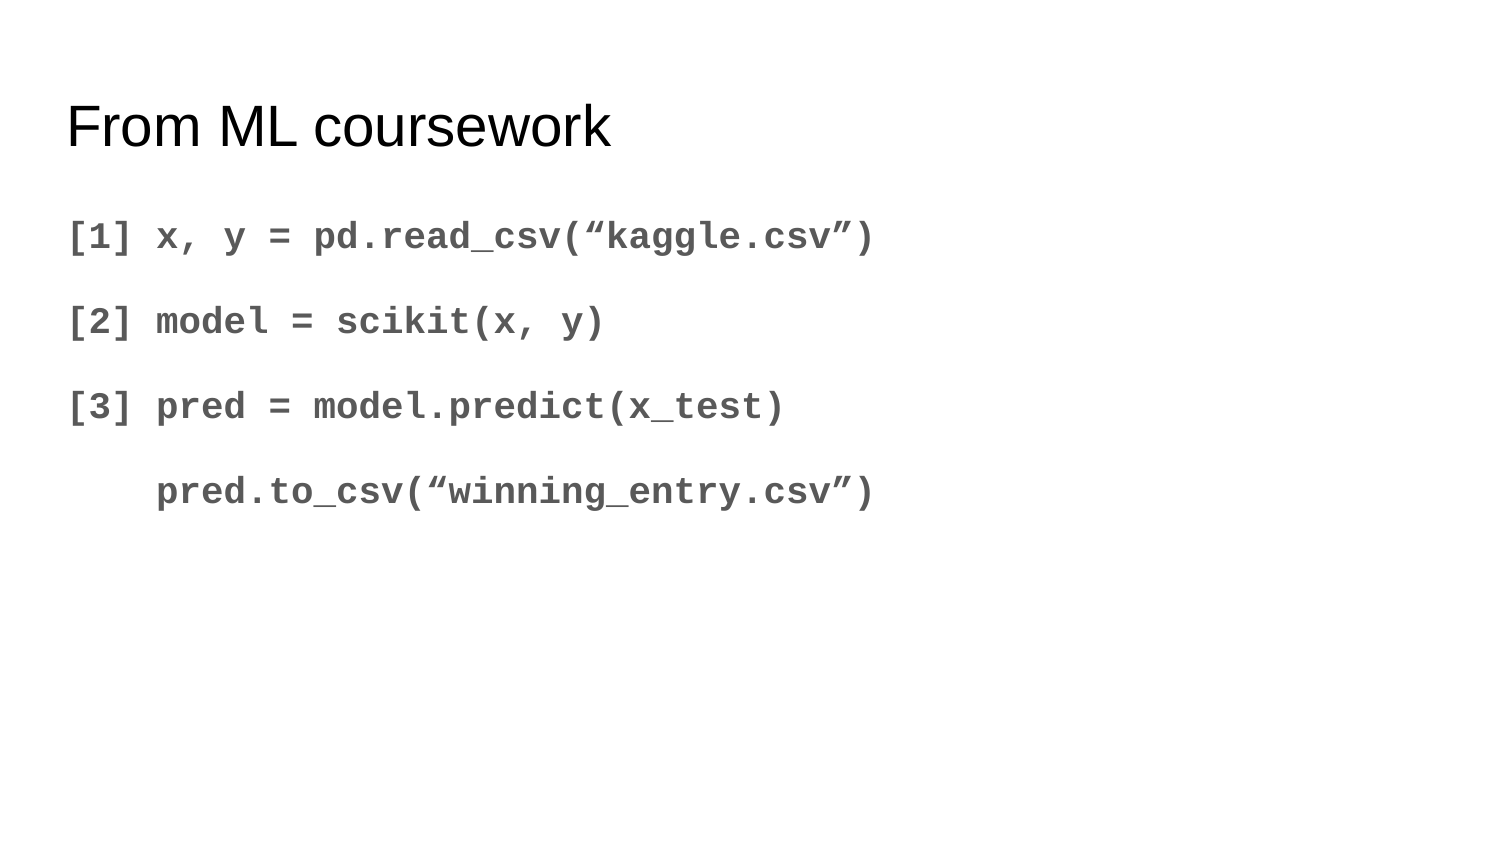

# From ML coursework
[1] x, y = pd.read_csv(“kaggle.csv”)
[2] model = scikit(x, y)
[3] pred = model.predict(x_test)
 pred.to_csv(“winning_entry.csv”)